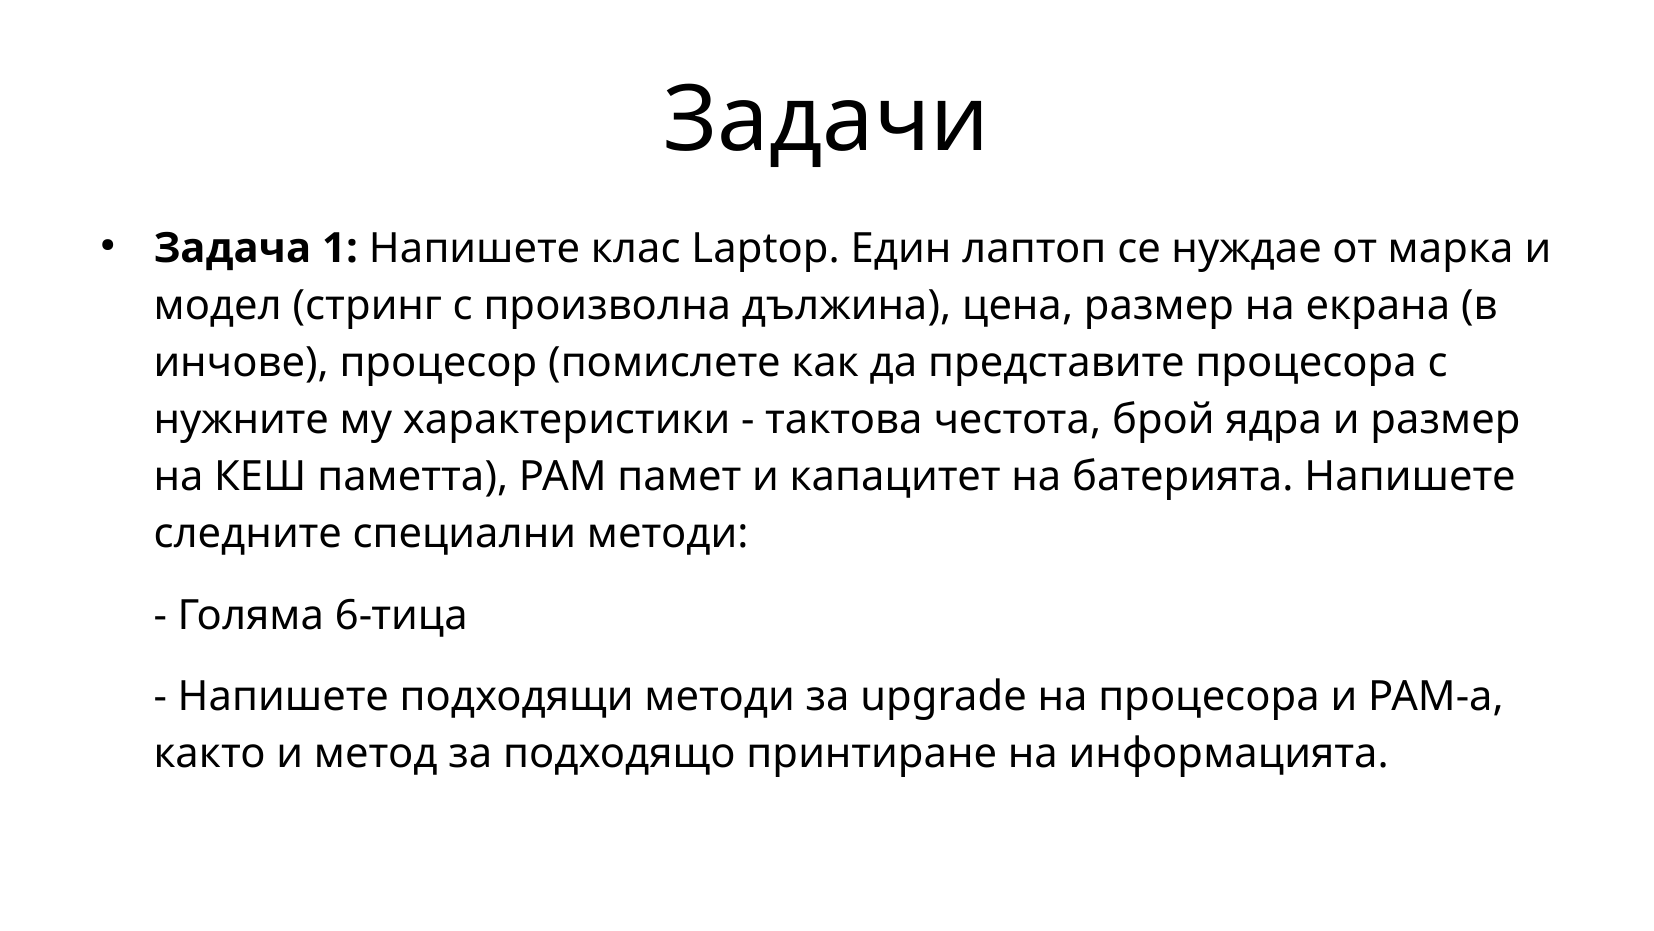

# Задачи
Задача 1: Напишете клас Laptop. Един лаптоп се нуждае от марка и модел (стринг с произволна дължина), цена, размер на екрана (в инчове), процесор (помислете как да представите процесора с нужните му характеристики - тактова честота, брой ядра и размер на КЕШ паметта), РАМ памет и капацитет на батерията. Напишете следните специални методи:
- Голяма 6-тица
- Напишете подходящи методи за upgrade на процесора и РАМ-а, както и метод за подходящо принтиране на информацията.